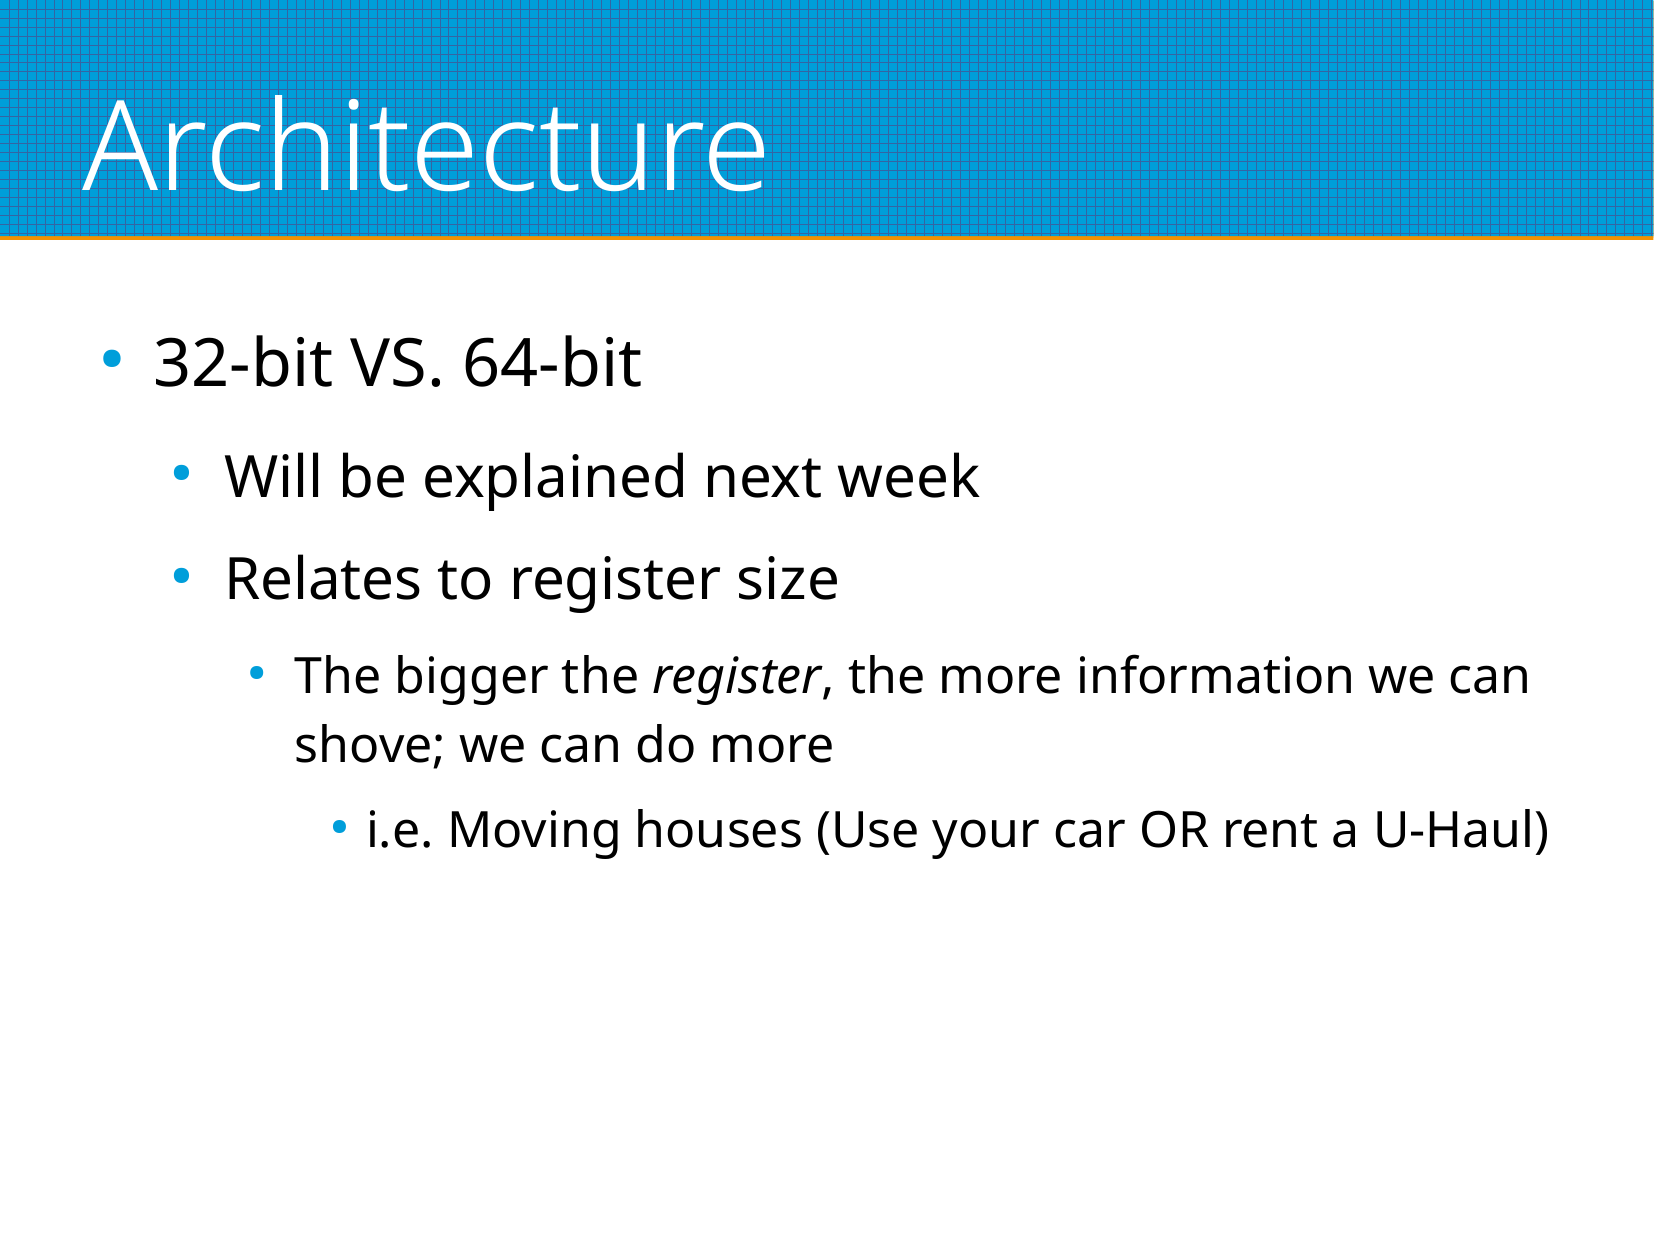

# Architecture
32-bit VS. 64-bit
Will be explained next week
Relates to register size
The bigger the register, the more information we can shove; we can do more
i.e. Moving houses (Use your car OR rent a U-Haul)